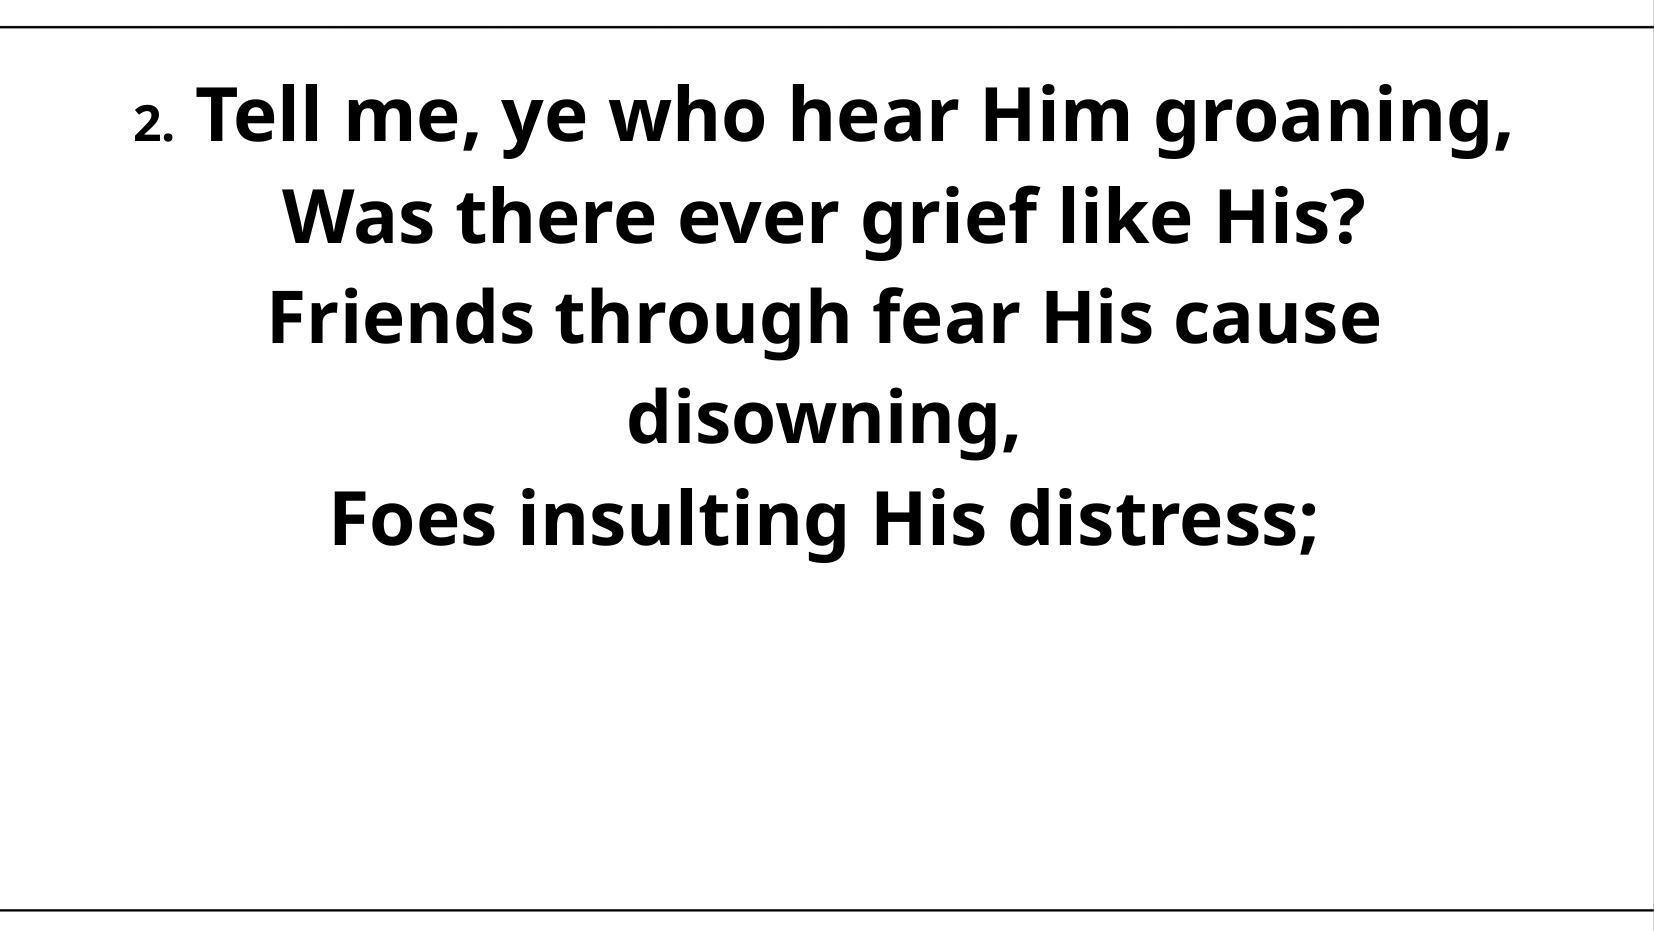

2. Tell me, ye who hear Him groaning,
Was there ever grief like His?
Friends through fear His cause disowning,
Foes insulting His distress;